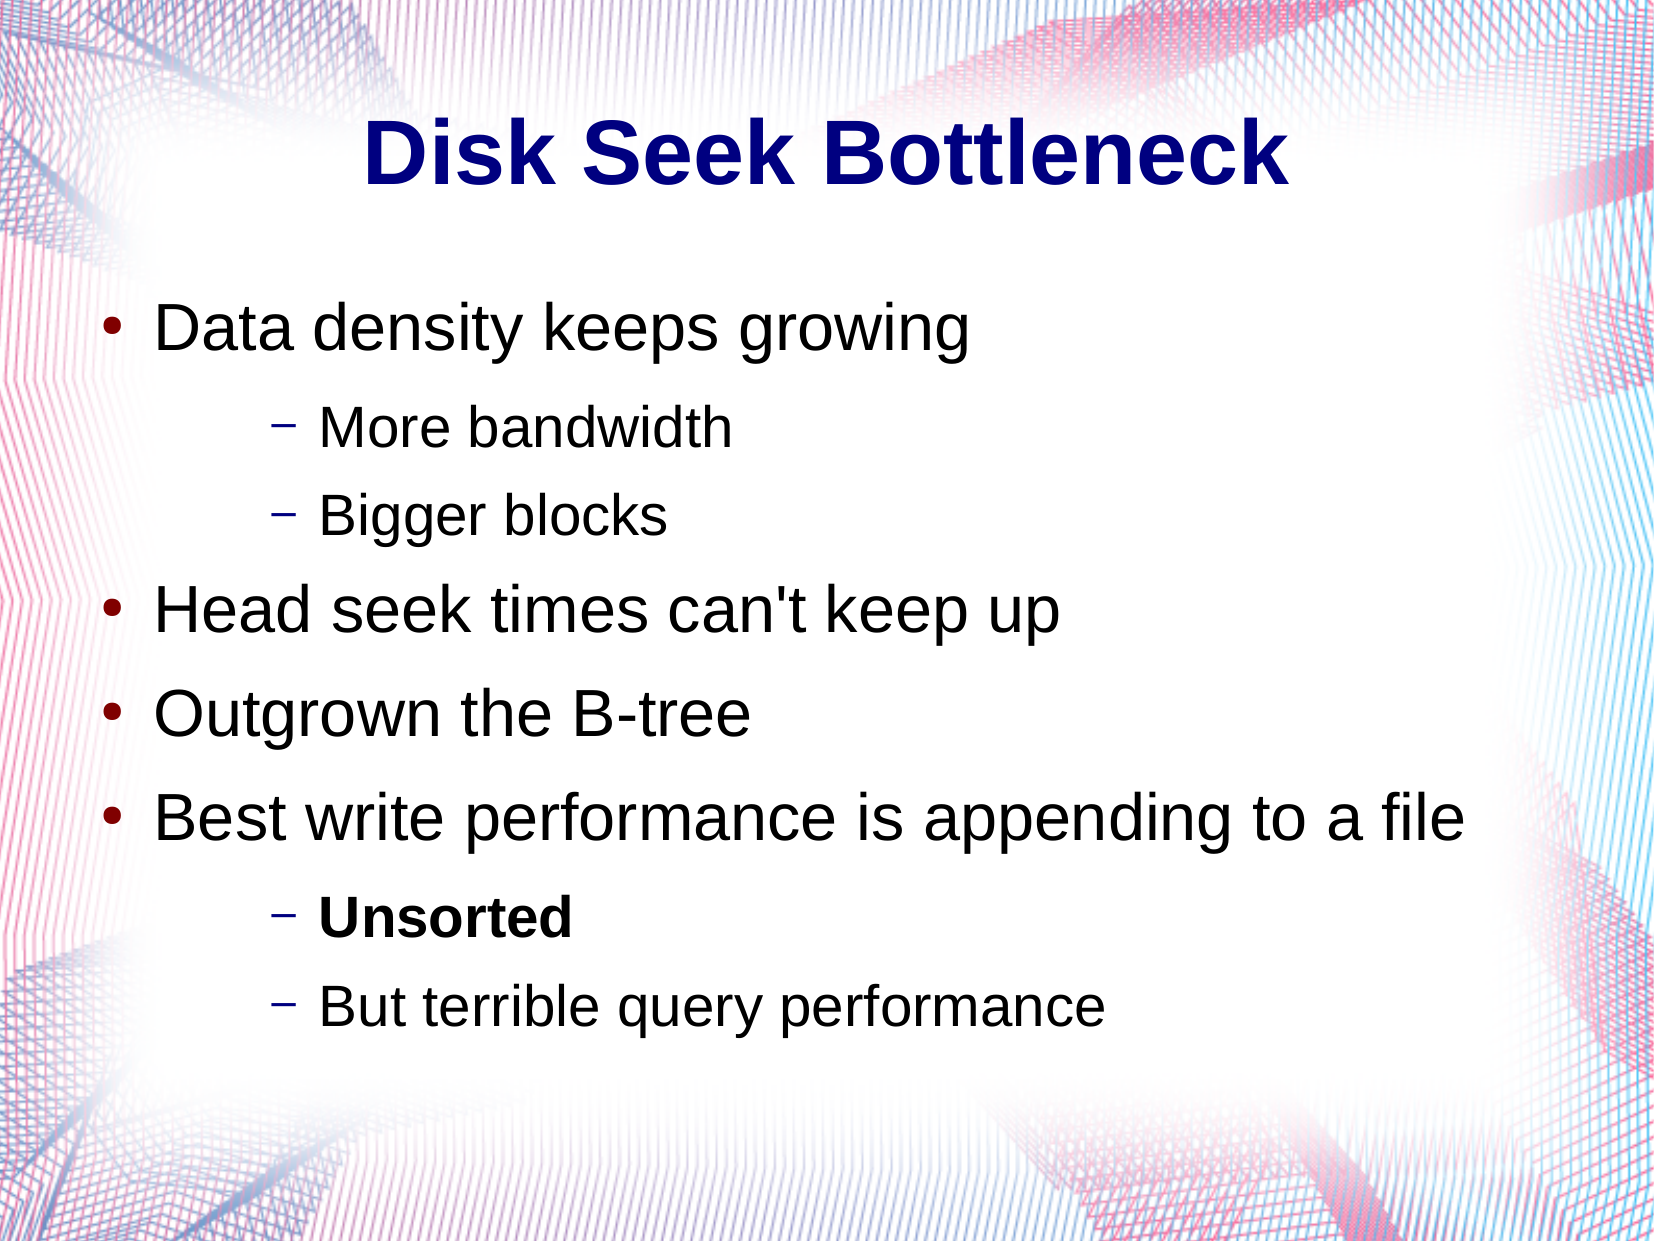

# Disk Seek Bottleneck
Data density keeps growing
More bandwidth
Bigger blocks
Head seek times can't keep up
Outgrown the B-tree
Best write performance is appending to a file
Unsorted
But terrible query performance